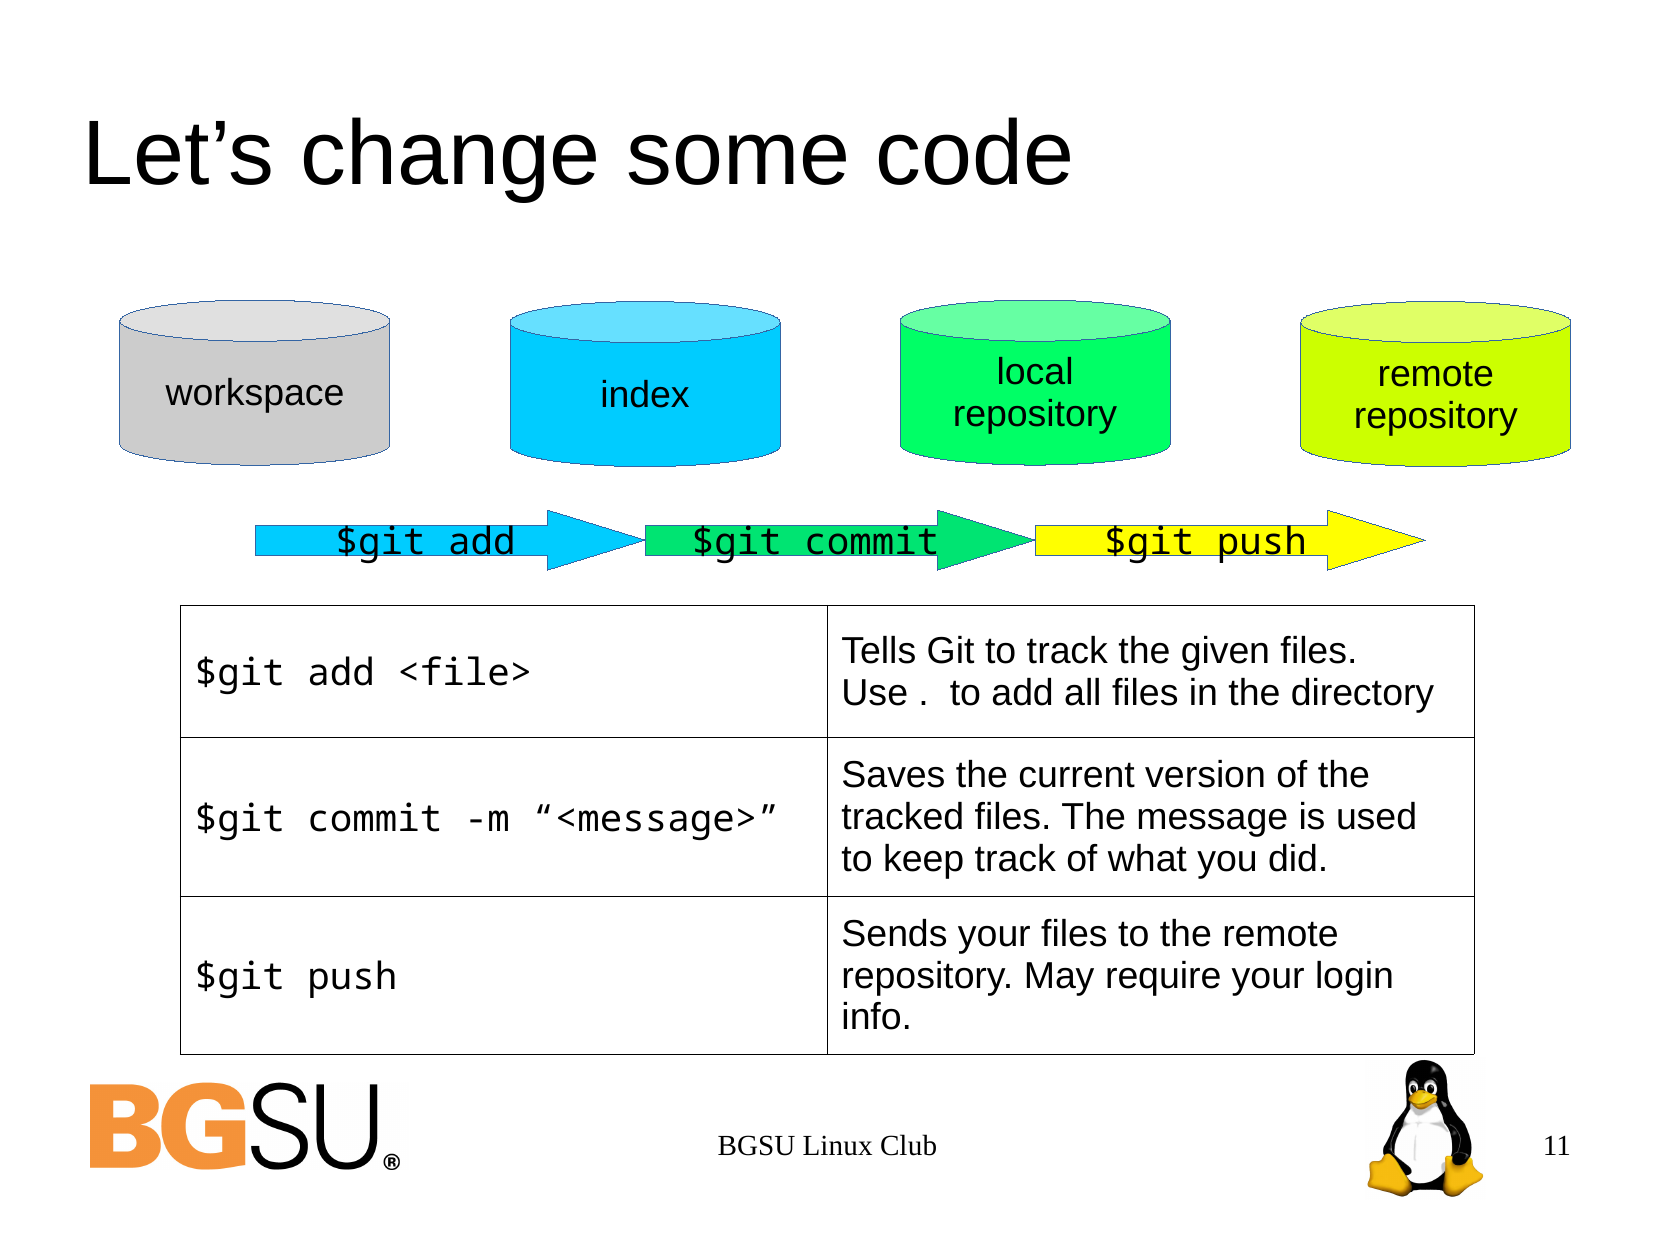

# Let’s change some code
local
repository
workspace
index
remote
repository
$git add
$git commit
$git push
| $git add <file> | Tells Git to track the given files. Use . to add all files in the directory |
| --- | --- |
| $git commit -m “<message>” | Saves the current version of the tracked files. The message is used to keep track of what you did. |
| $git push | Sends your files to the remote repository. May require your login info. |
BGSU Linux Club
11